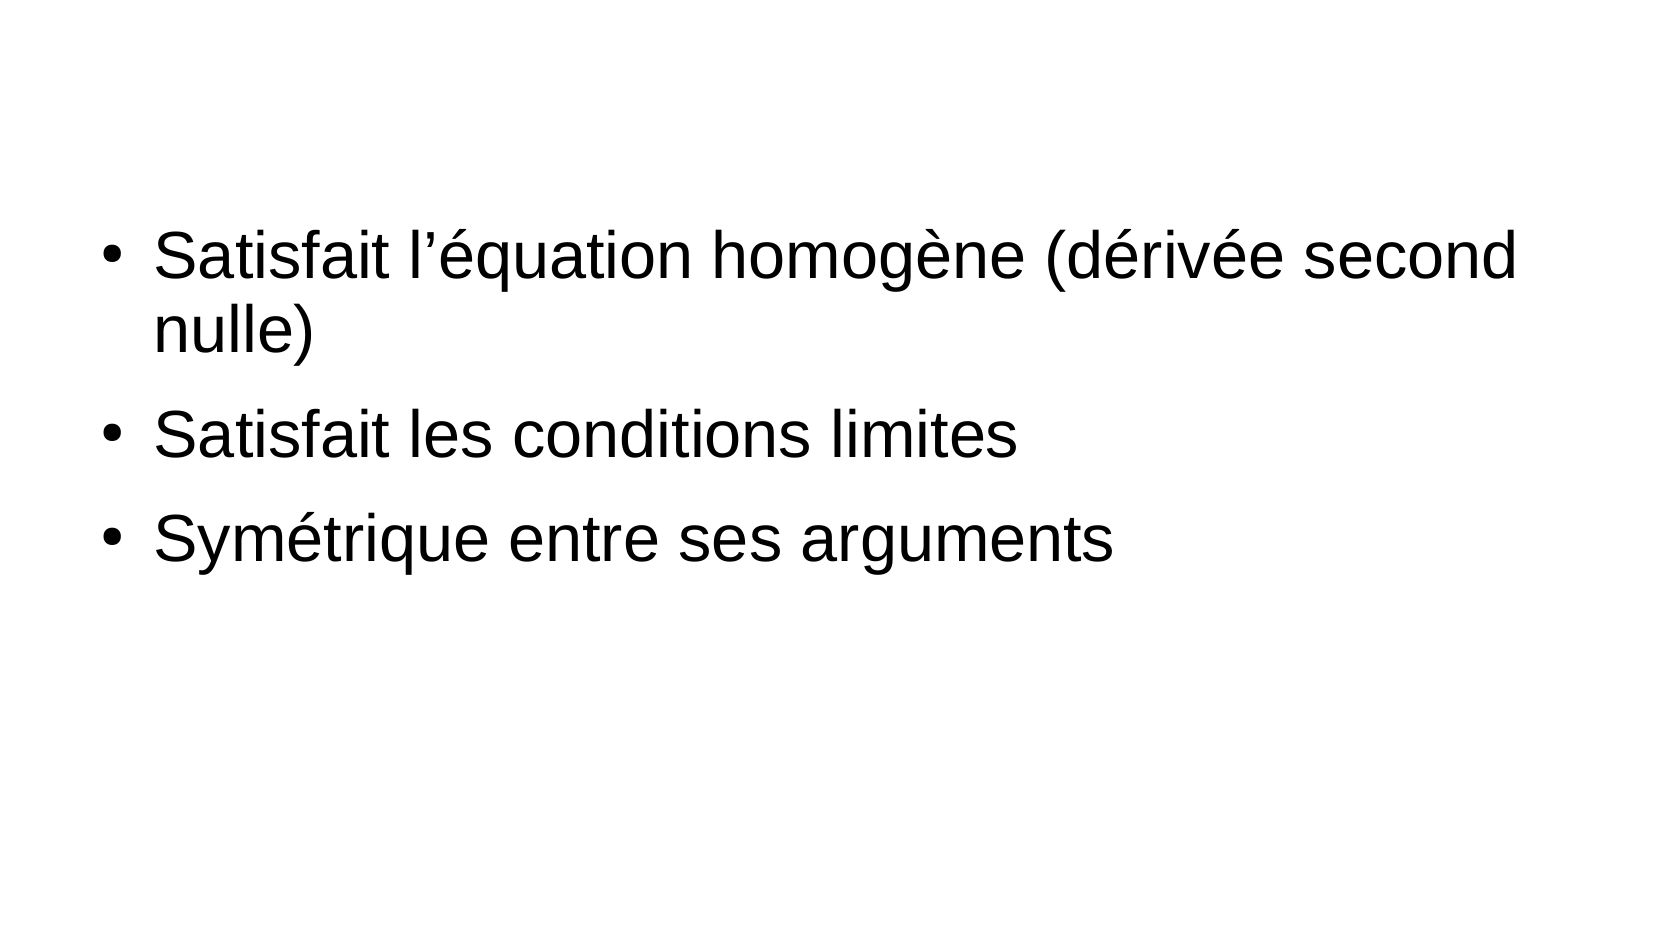

# Satisfait l’équation homogène (dérivée second nulle)
Satisfait les conditions limites
Symétrique entre ses arguments